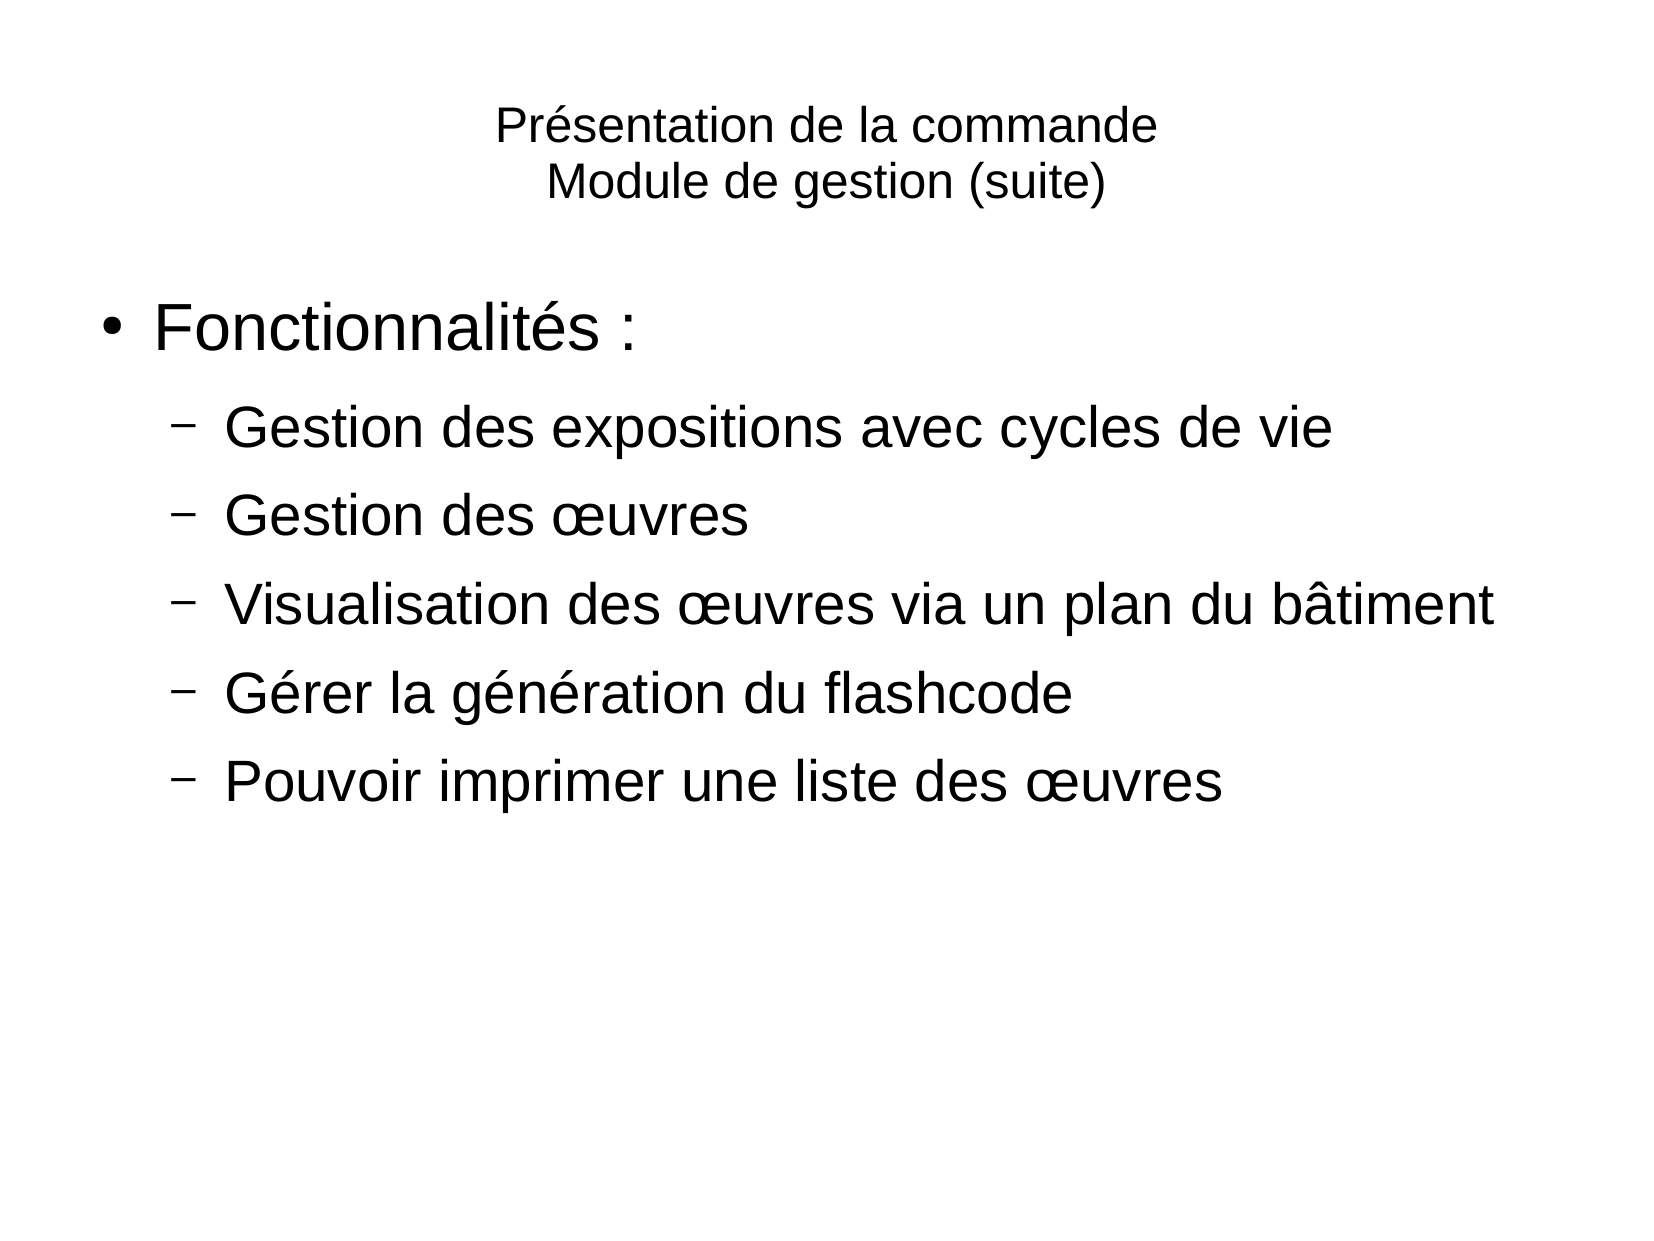

# Présentation de la commande Module de gestion (suite)
Fonctionnalités :
Gestion des expositions avec cycles de vie
Gestion des œuvres
Visualisation des œuvres via un plan du bâtiment
Gérer la génération du flashcode
Pouvoir imprimer une liste des œuvres